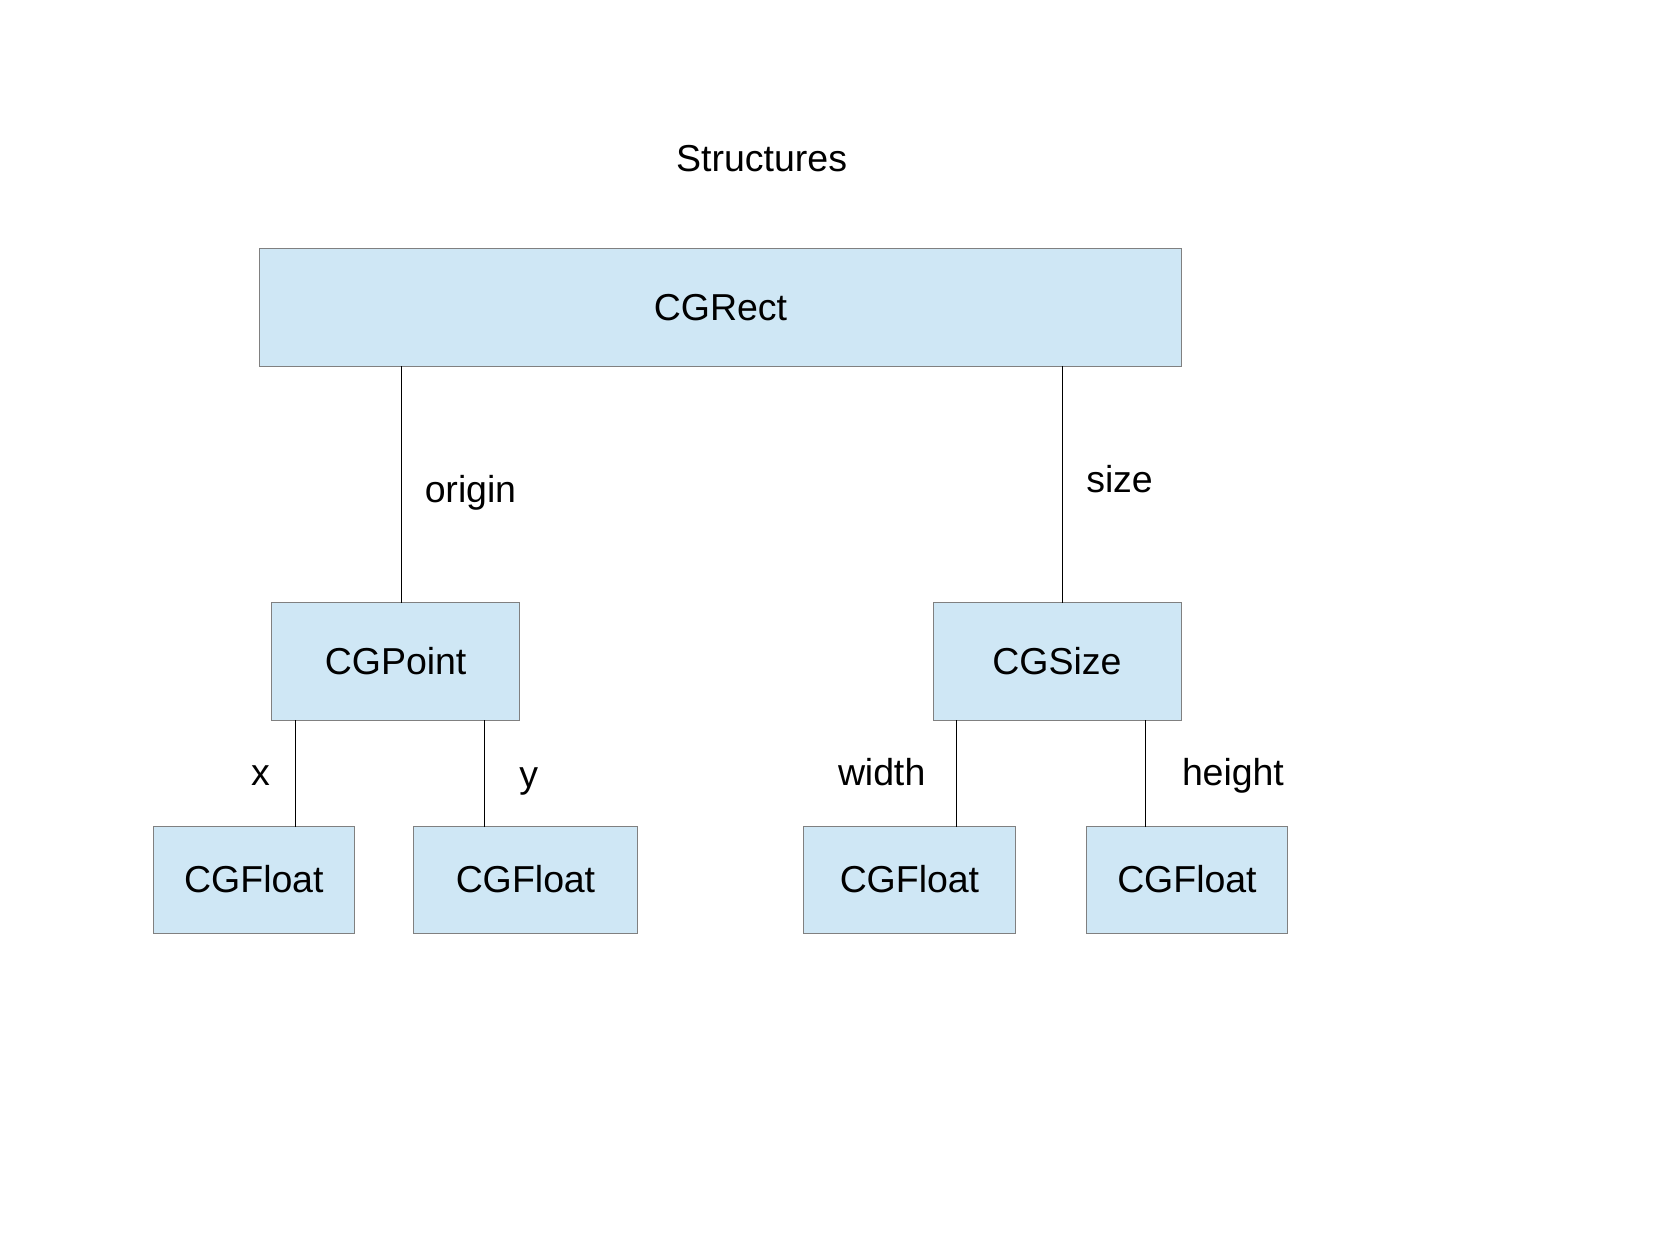

Structures
CGRect
size
origin
CGPoint
CGSize
x
width
height
y
CGFloat
CGFloat
CGFloat
CGFloat